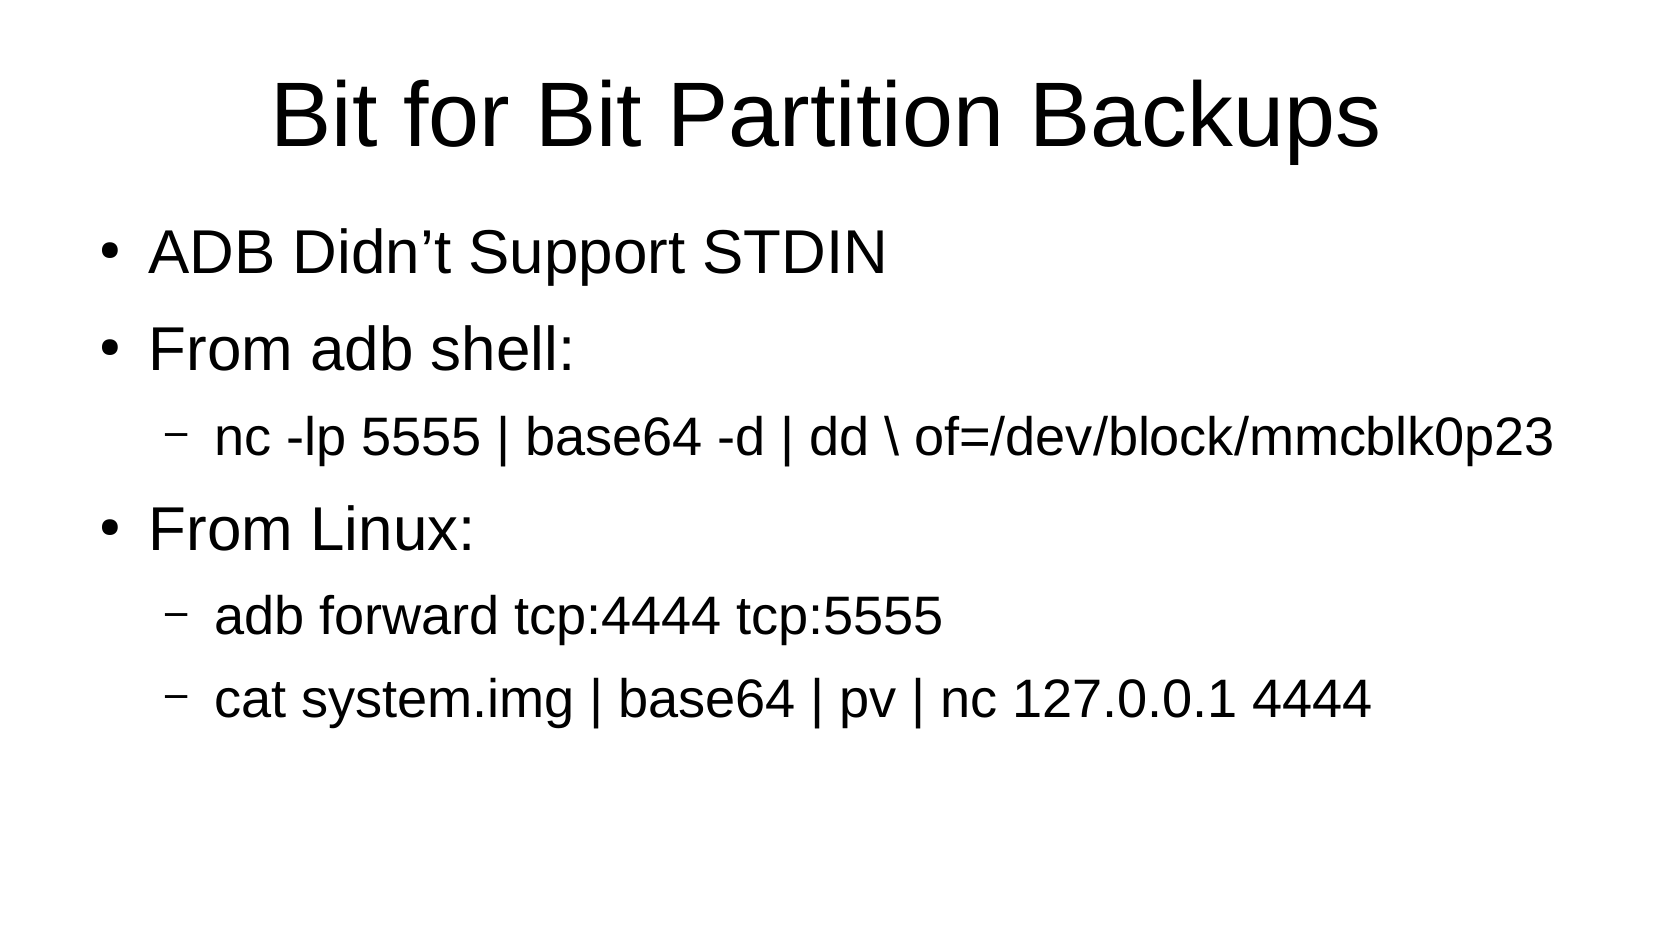

# Bit for Bit Partition Backups
ADB Didn’t Support STDIN
From adb shell:
nc -lp 5555 | base64 -d | dd \ of=/dev/block/mmcblk0p23
From Linux:
adb forward tcp:4444 tcp:5555
cat system.img | base64 | pv | nc 127.0.0.1 4444